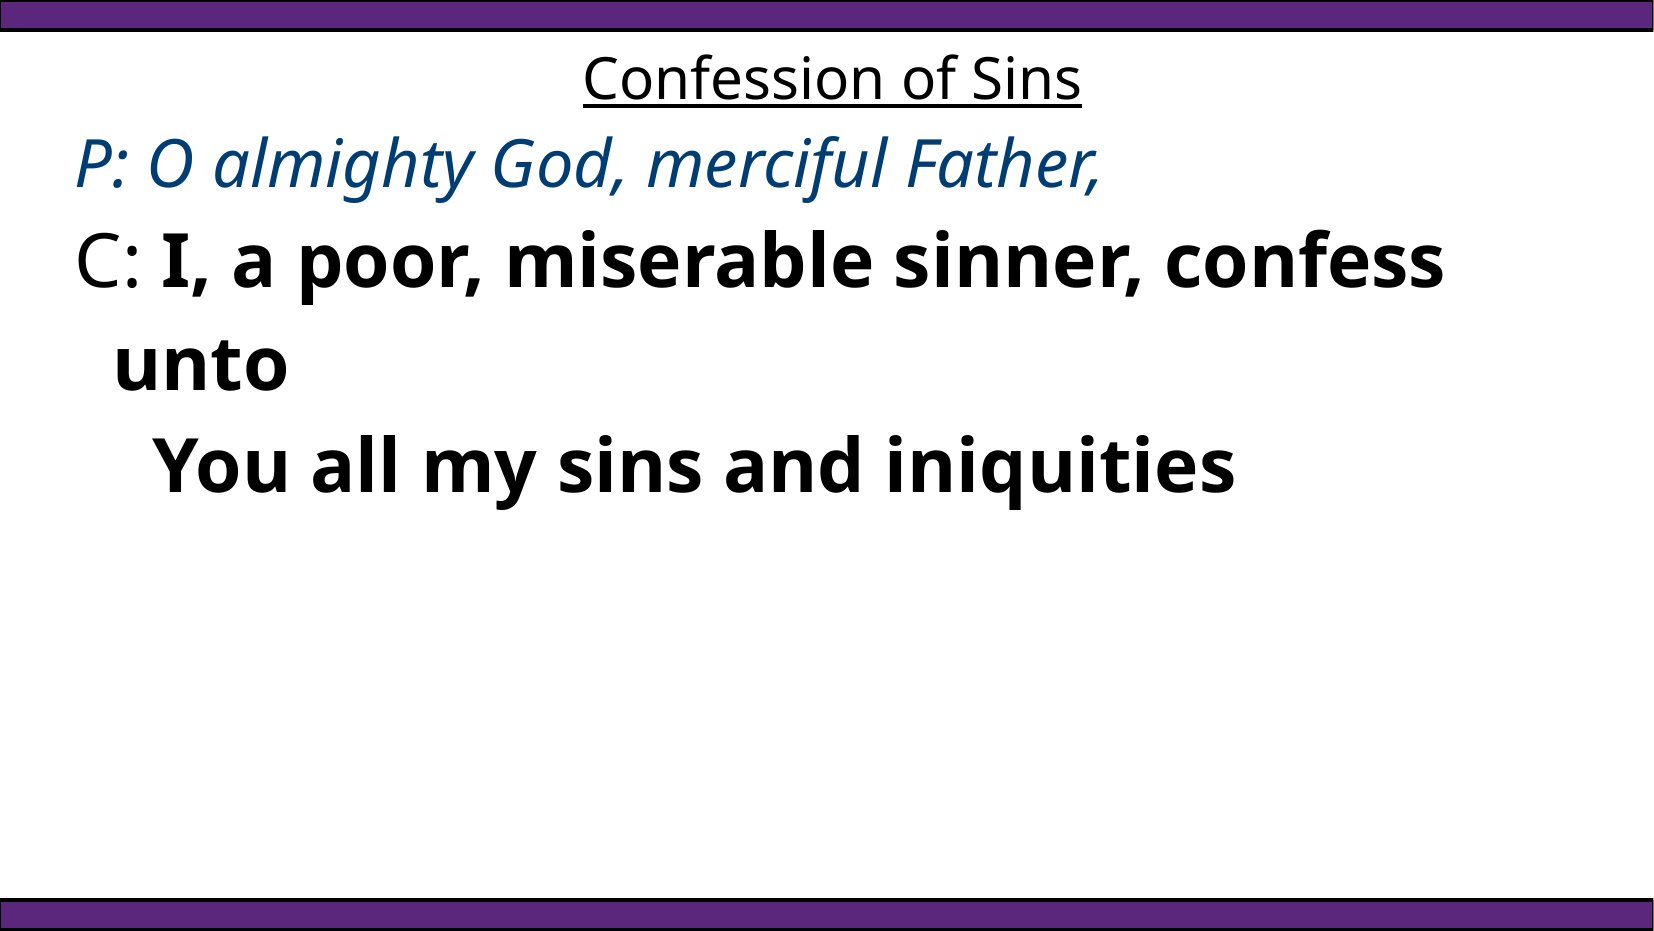

Confession of Sins
P: O almighty God, merciful Father,
C: I, a poor, miserable sinner, confess unto
 You all my sins and iniquities